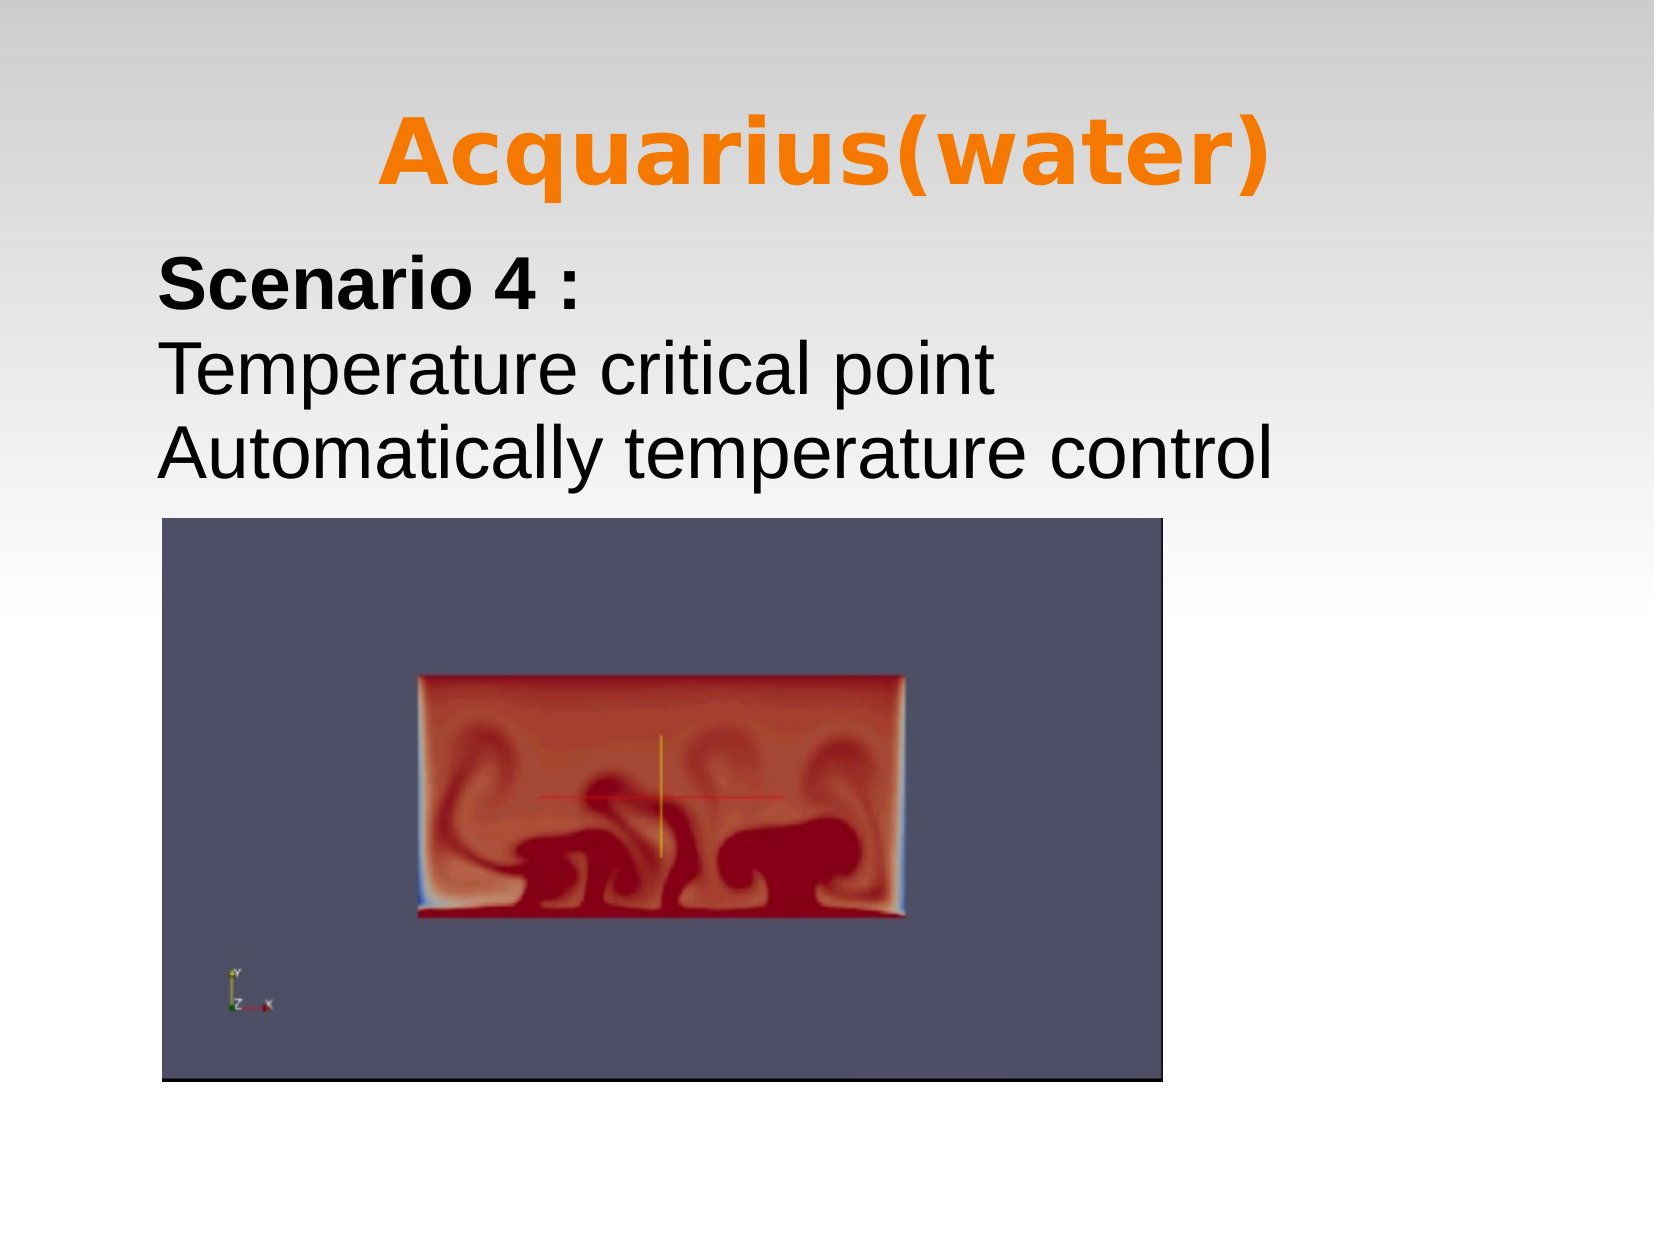

# Acquarius(water)
Scenario 4 :
Temperature critical point
Automatically temperature control